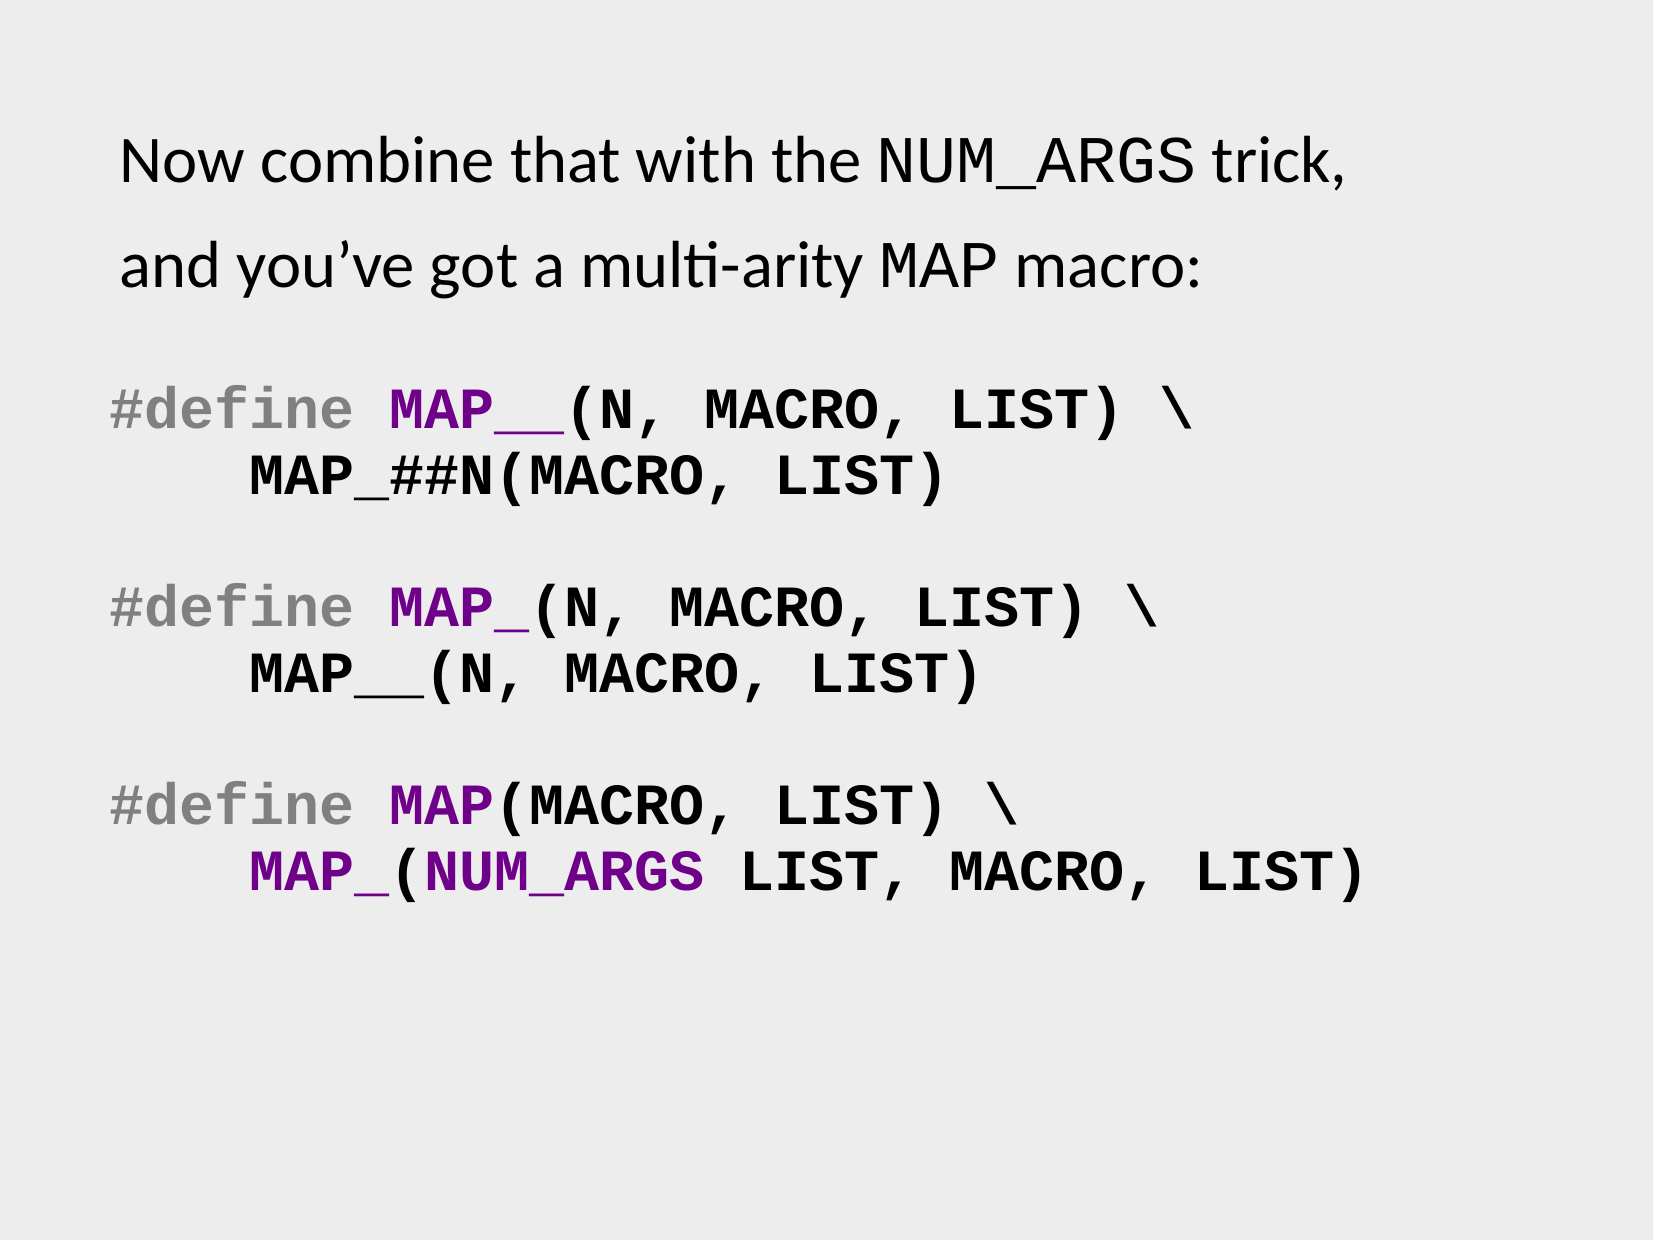

Now combine that with the NUM_ARGS trick,
and you’ve got a multi-arity MAP macro:
#define MAP__(N, MACRO, LIST) \
 MAP_##N(MACRO, LIST)
#define MAP_(N, MACRO, LIST) \
 MAP__(N, MACRO, LIST)
#define MAP(MACRO, LIST) \
 MAP_(NUM_ARGS LIST, MACRO, LIST)